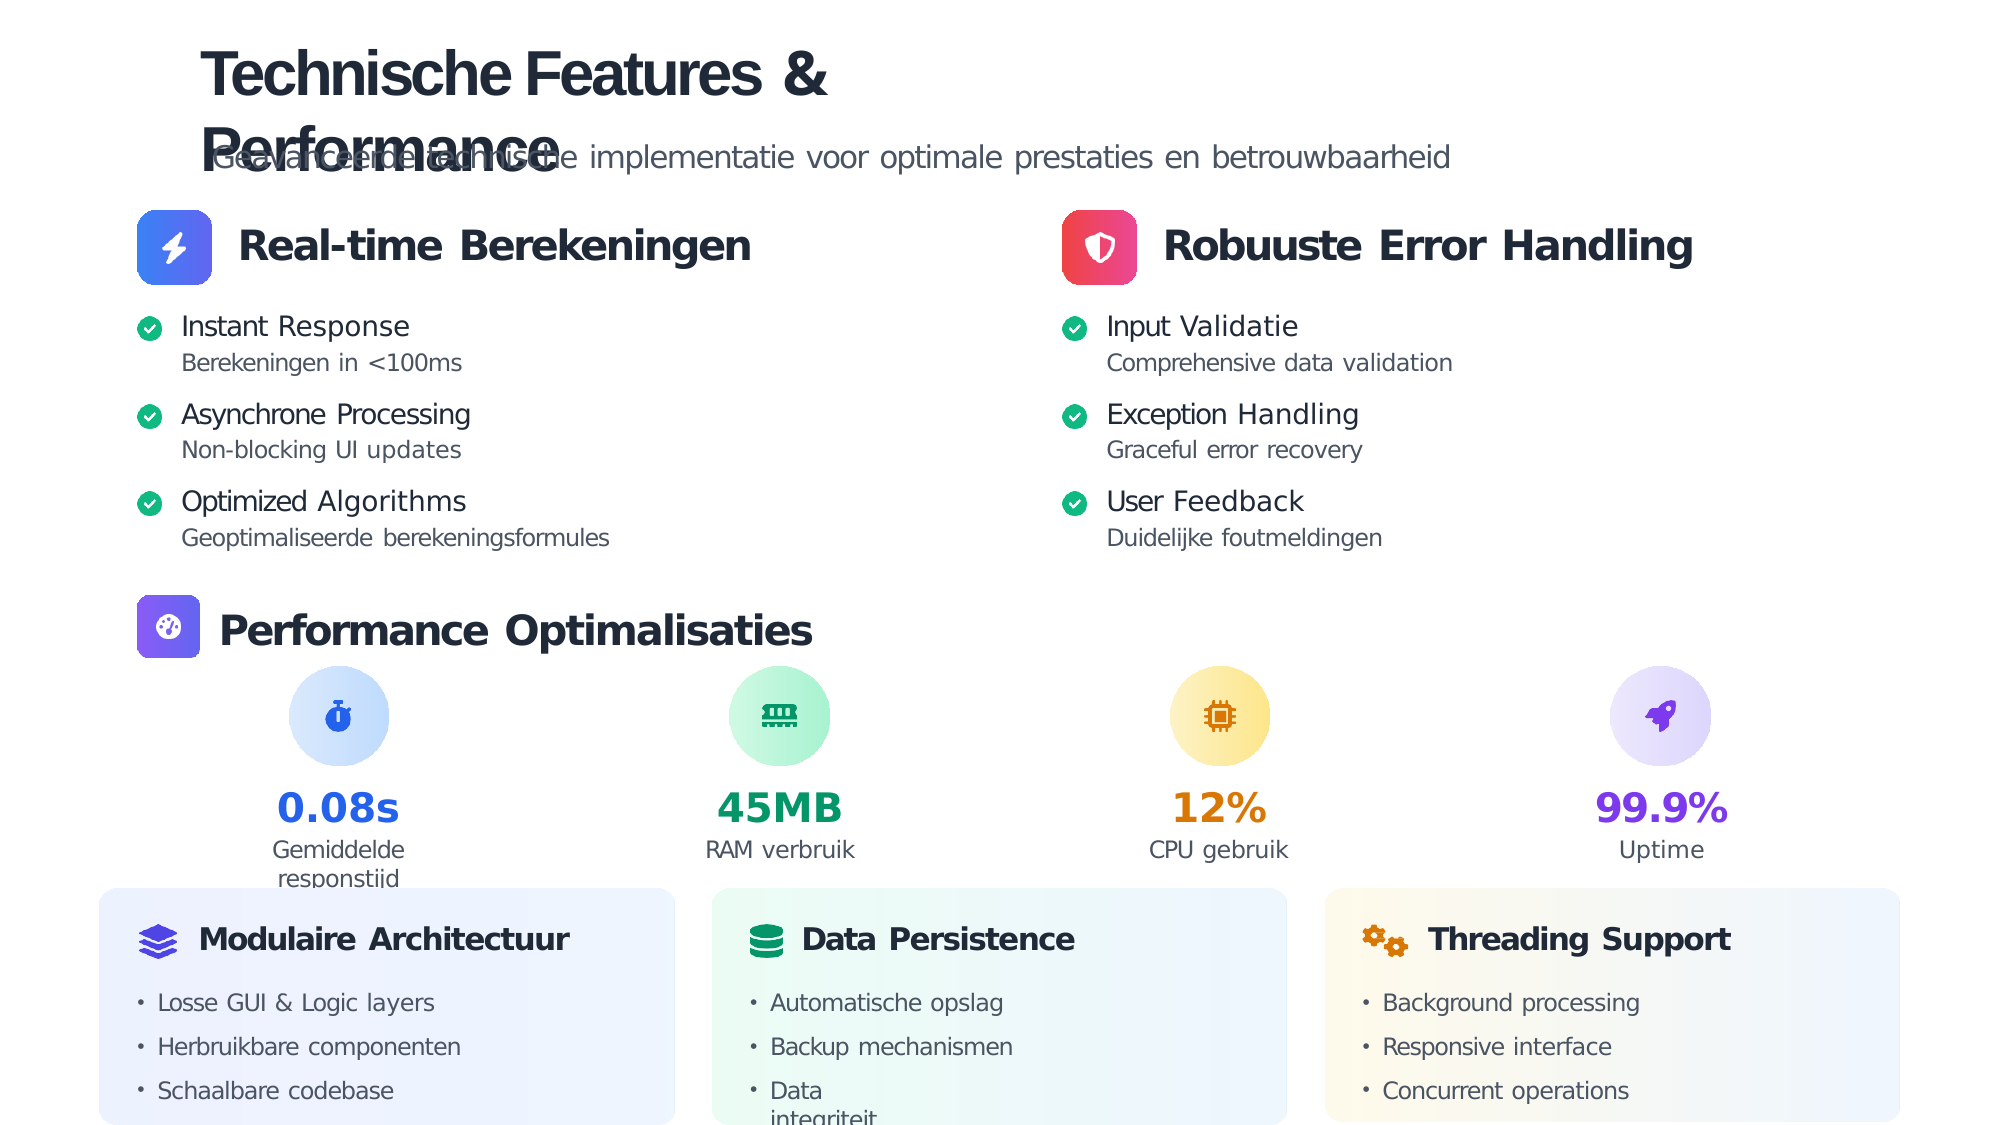

# Technische Features & Performance
Geavanceerde technische implementatie voor optimale prestaties en betrouwbaarheid
Real-time Berekeningen
Robuuste Error Handling
Instant Response
Berekeningen in <100ms
Input Validatie
Comprehensive data validation
Asynchrone Processing
Non-blocking UI updates
Exception Handling
Graceful error recovery
Optimized Algorithms
Geoptimaliseerde berekeningsformules
User Feedback
Duidelijke foutmeldingen
Performance Optimalisaties
0.08s
Gemiddelde responstijd
12%
CPU gebruik
99.9%
Uptime
45MB
RAM verbruik
Modulaire Architectuur
Data Persistence
Threading Support
Losse GUI & Logic layers
Automatische opslag
Background processing
Herbruikbare componenten
Backup mechanismen
Responsive interface
Schaalbare codebase
Data integriteit
Concurrent operations